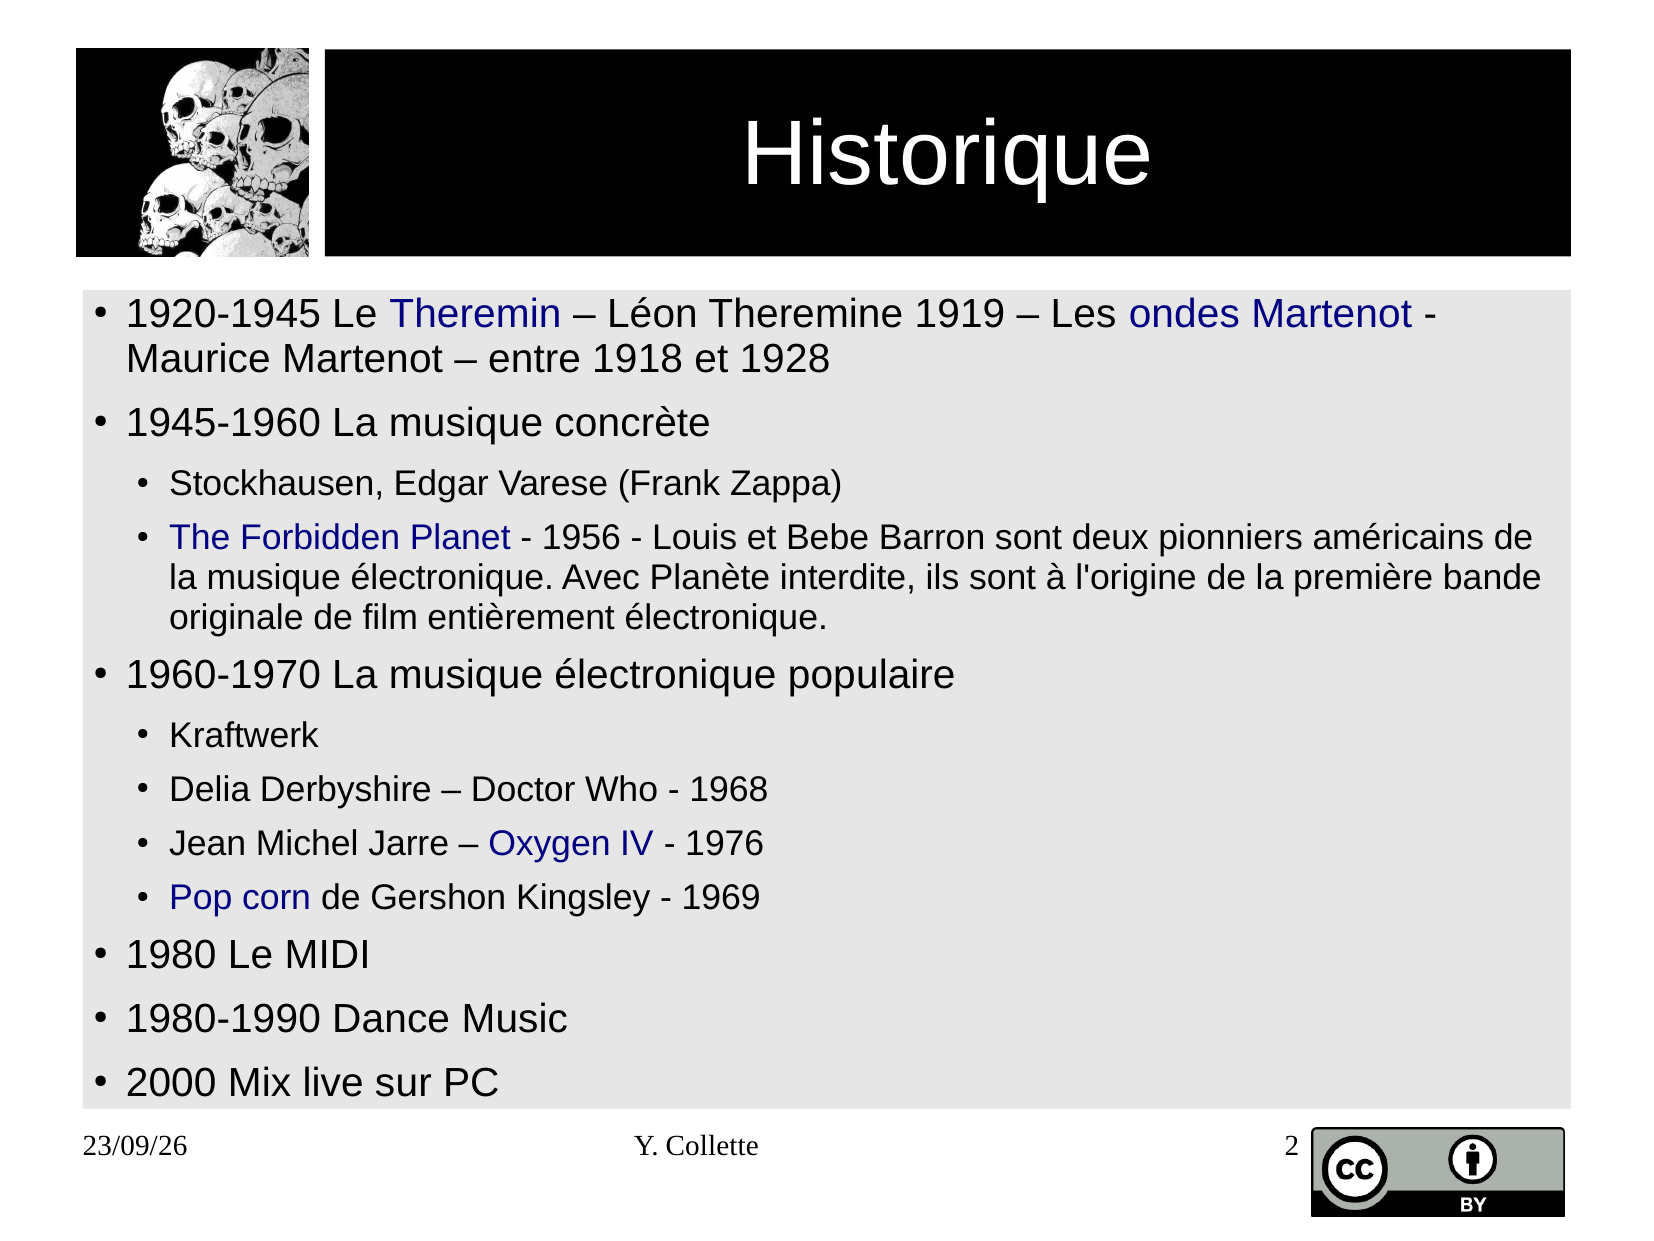

# Historique
1920-1945 Le Theremin – Léon Theremine 1919 – Les ondes Martenot - Maurice Martenot – entre 1918 et 1928
1945-1960 La musique concrète
Stockhausen, Edgar Varese (Frank Zappa)
The Forbidden Planet - 1956 - Louis et Bebe Barron sont deux pionniers américains de la musique électronique. Avec Planète interdite, ils sont à l'origine de la première bande originale de film entièrement électronique.
1960-1970 La musique électronique populaire
Kraftwerk
Delia Derbyshire – Doctor Who - 1968
Jean Michel Jarre – Oxygen IV - 1976
Pop corn de Gershon Kingsley - 1969
1980 Le MIDI
1980-1990 Dance Music
2000 Mix live sur PC
Y. Collette
2